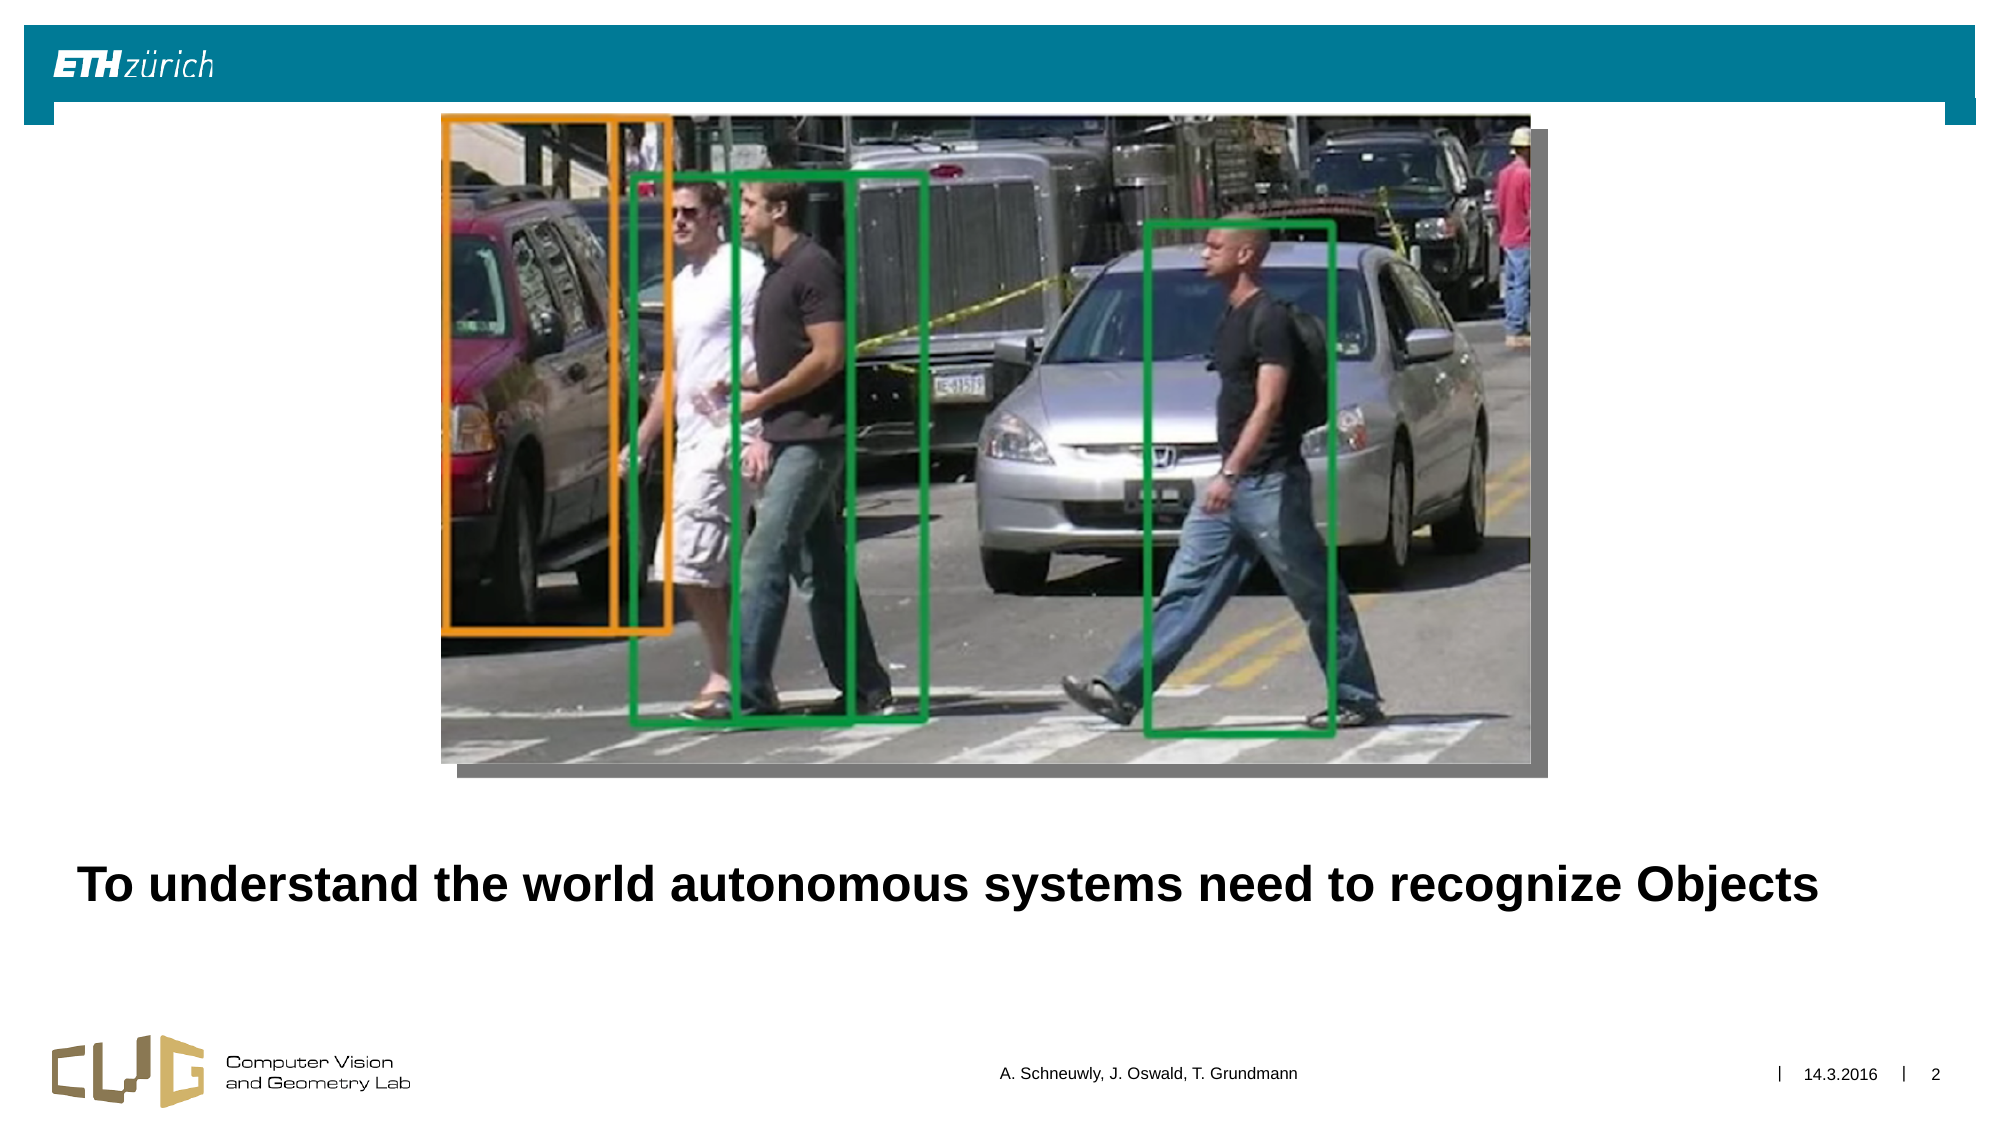

# To understand the world autonomous systems need to recognize Objects
A. Schneuwly, J. Oswald, T. Grundmann
14.3.2016